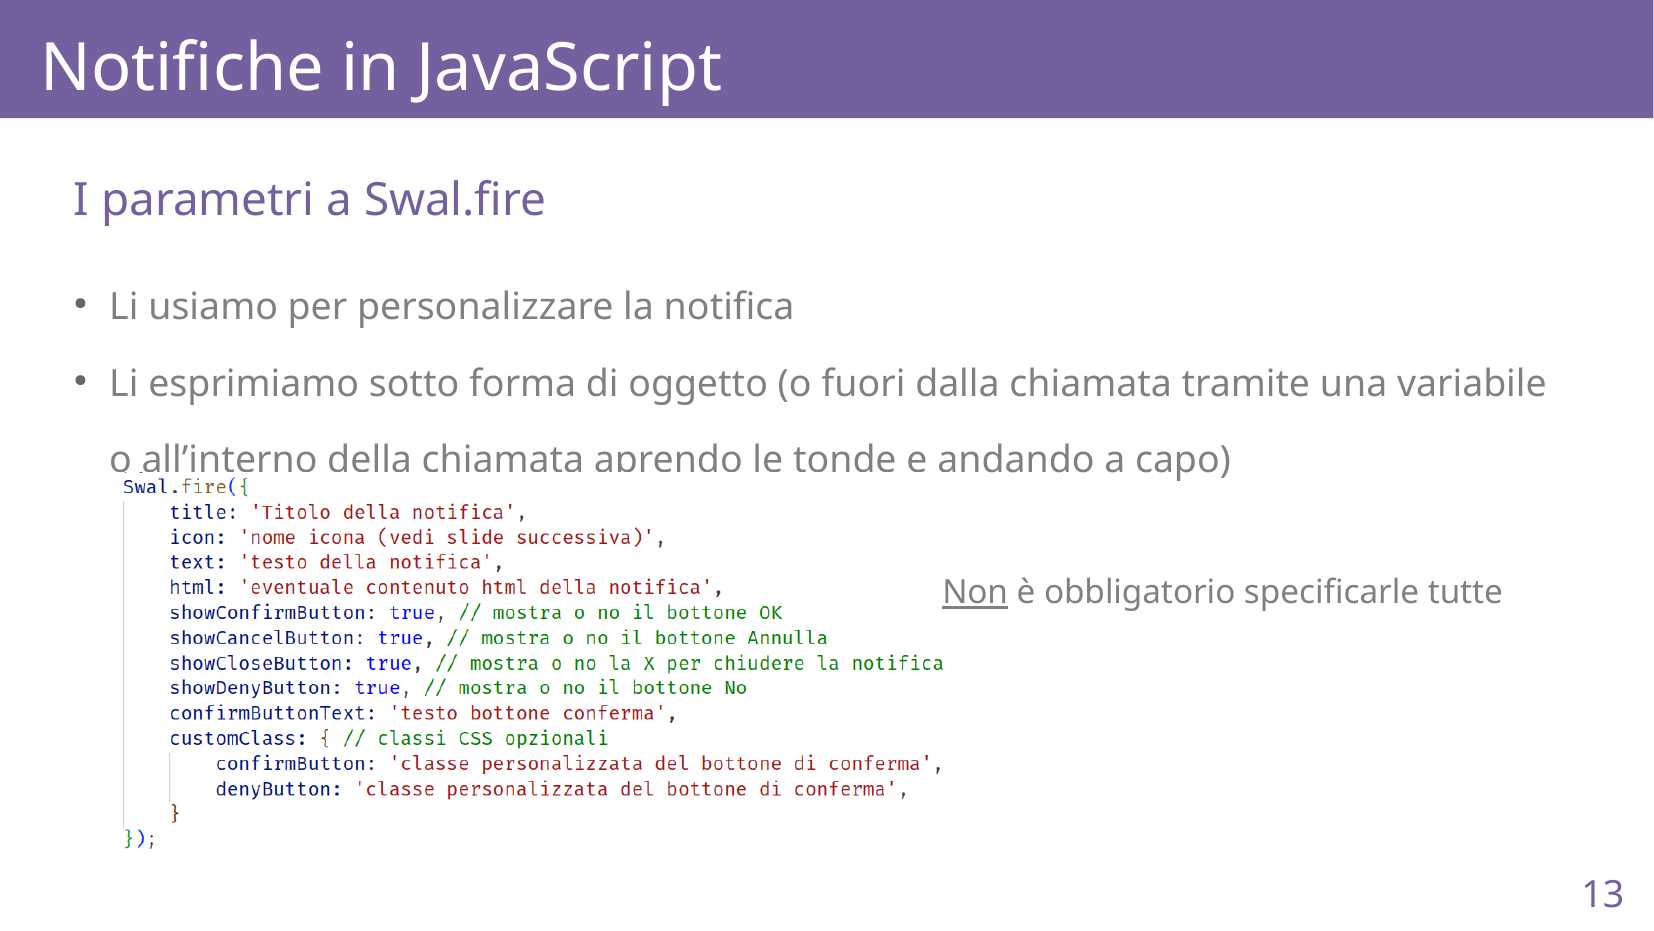

Notifiche in JavaScript
I parametri a Swal.fire
Li usiamo per personalizzare la notifica
Li esprimiamo sotto forma di oggetto (o fuori dalla chiamata tramite una variabile
o all’interno della chiamata aprendo le tonde e andando a capo)
Non è obbligatorio specificarle tutte